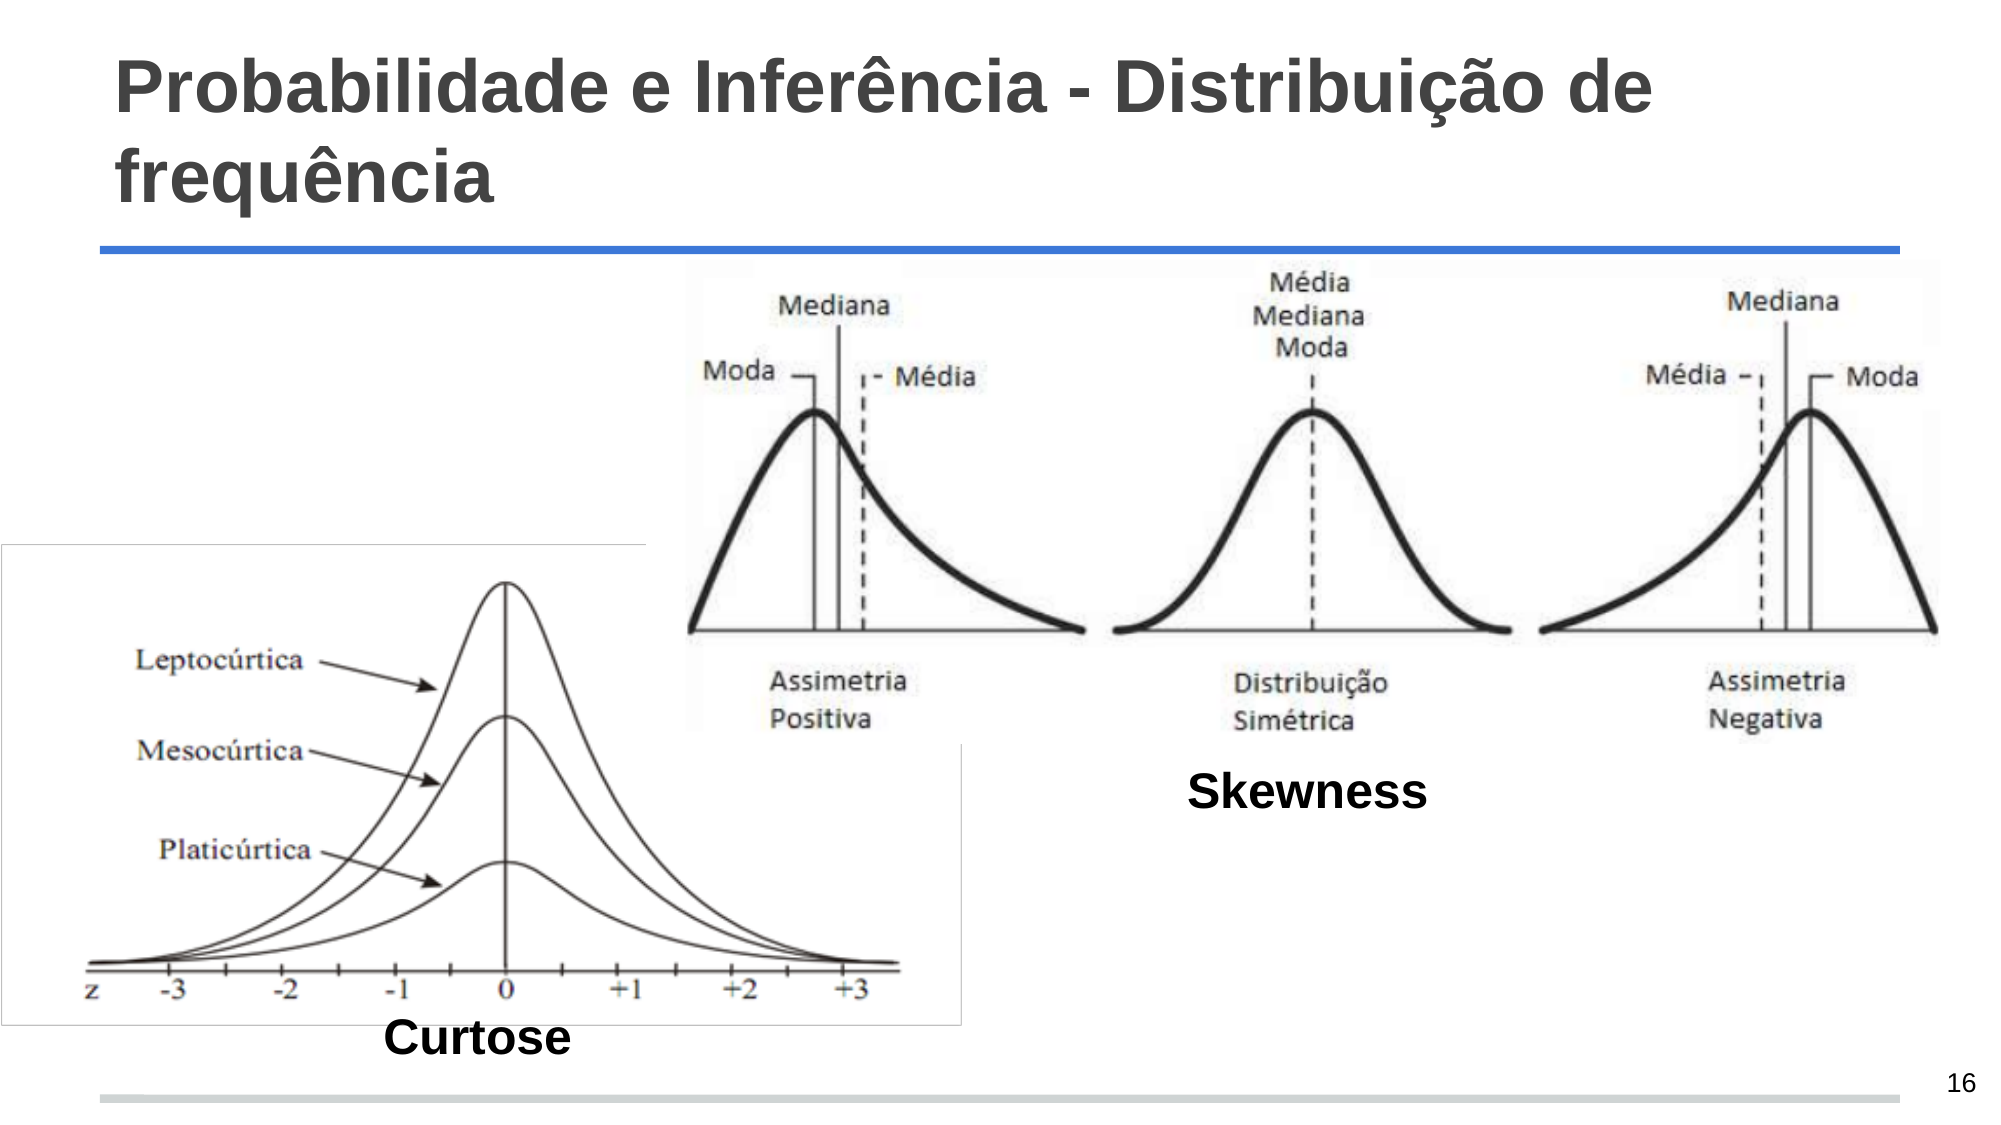

# Probabilidade e Inferência - Distribuição de frequência
Skewness
Curtose